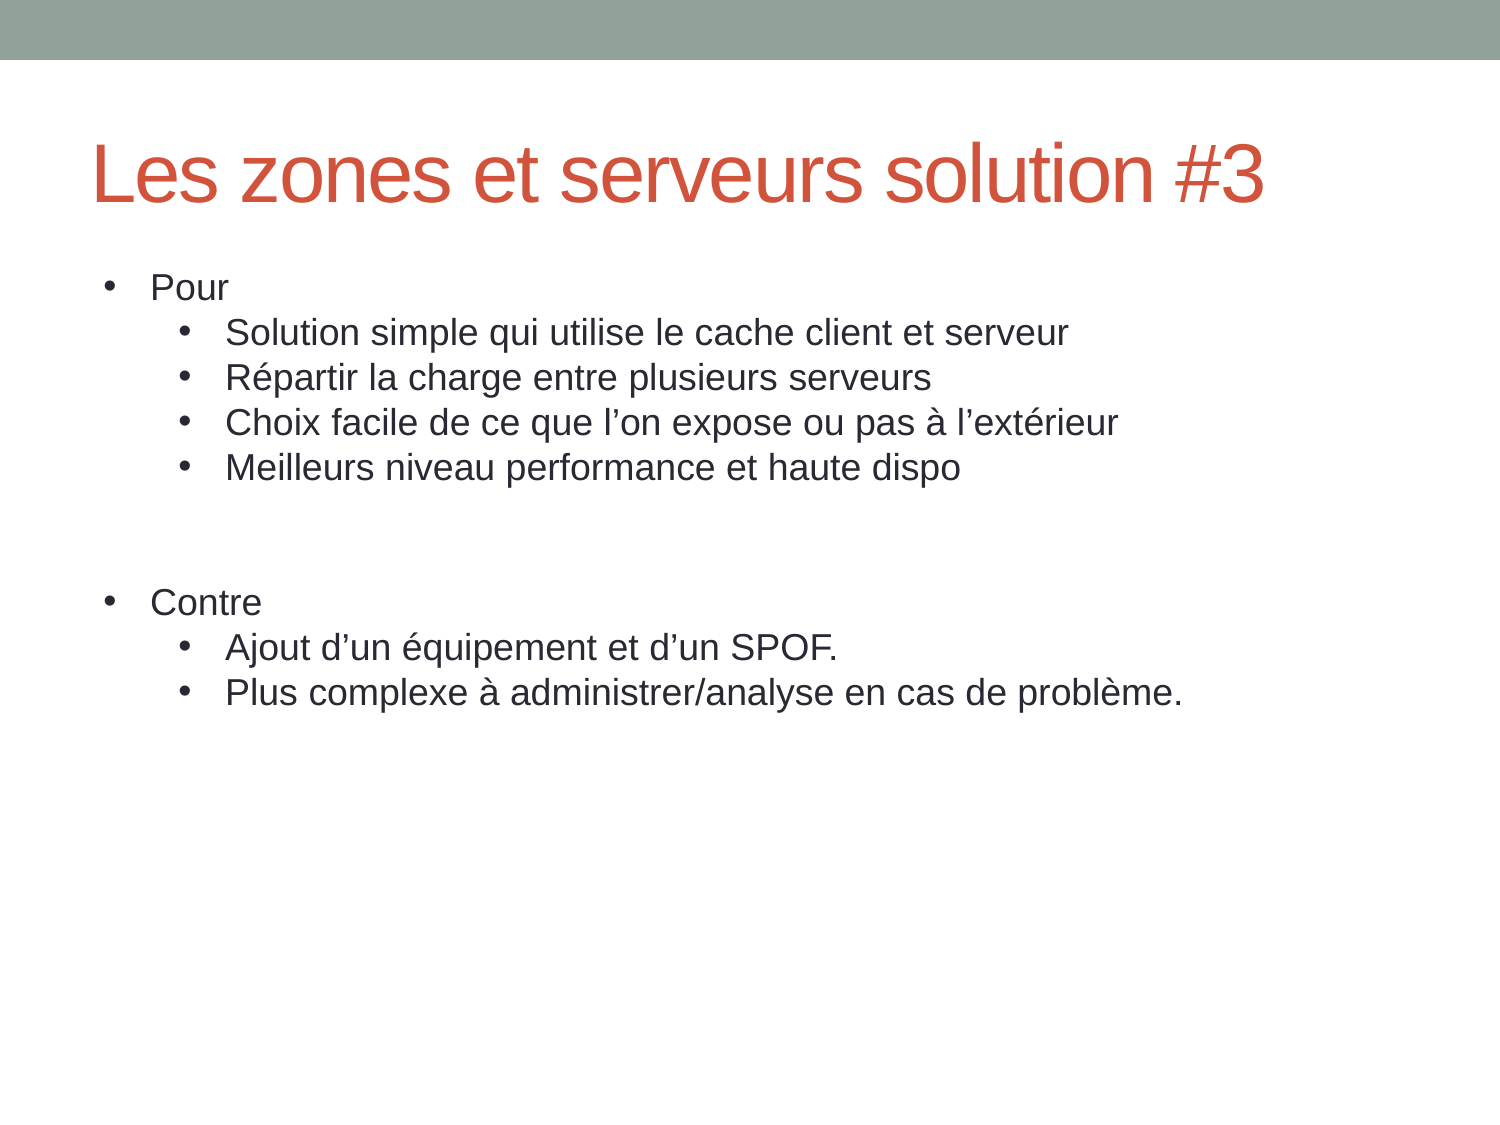

# Les zones et serveurs solution #3
Pour
Solution simple qui utilise le cache client et serveur
Répartir la charge entre plusieurs serveurs
Choix facile de ce que l’on expose ou pas à l’extérieur
Meilleurs niveau performance et haute dispo
Contre
Ajout d’un équipement et d’un SPOF.
Plus complexe à administrer/analyse en cas de problème.